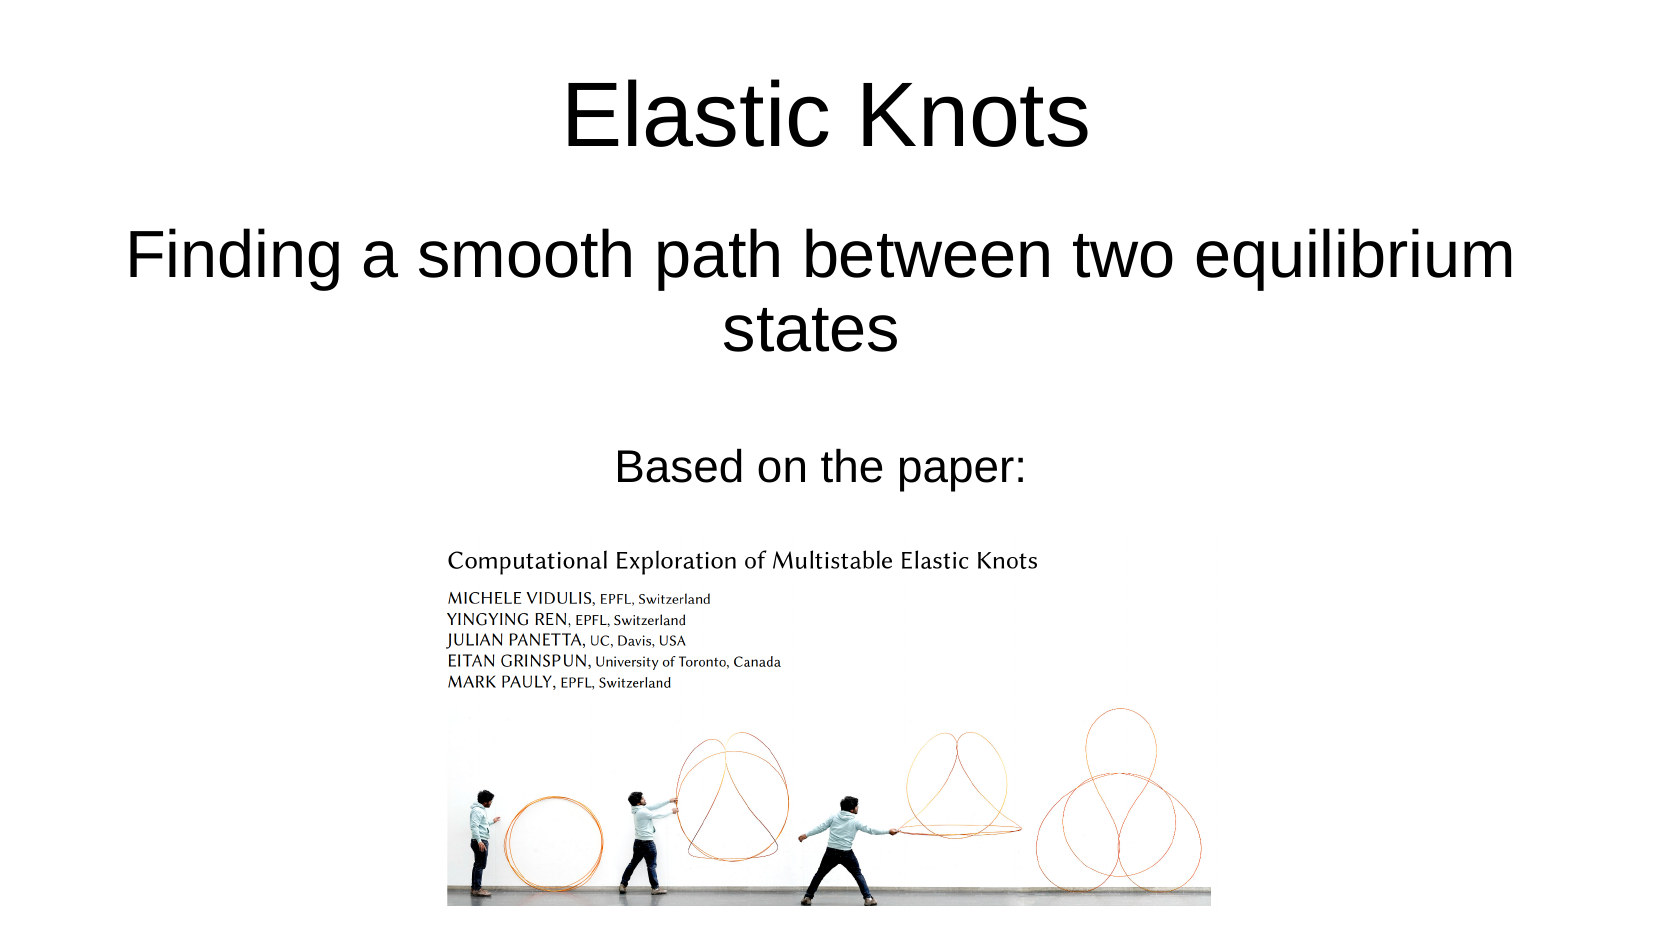

# Elastic Knots
Finding a smooth path between two equilibrium states
Based on the paper: